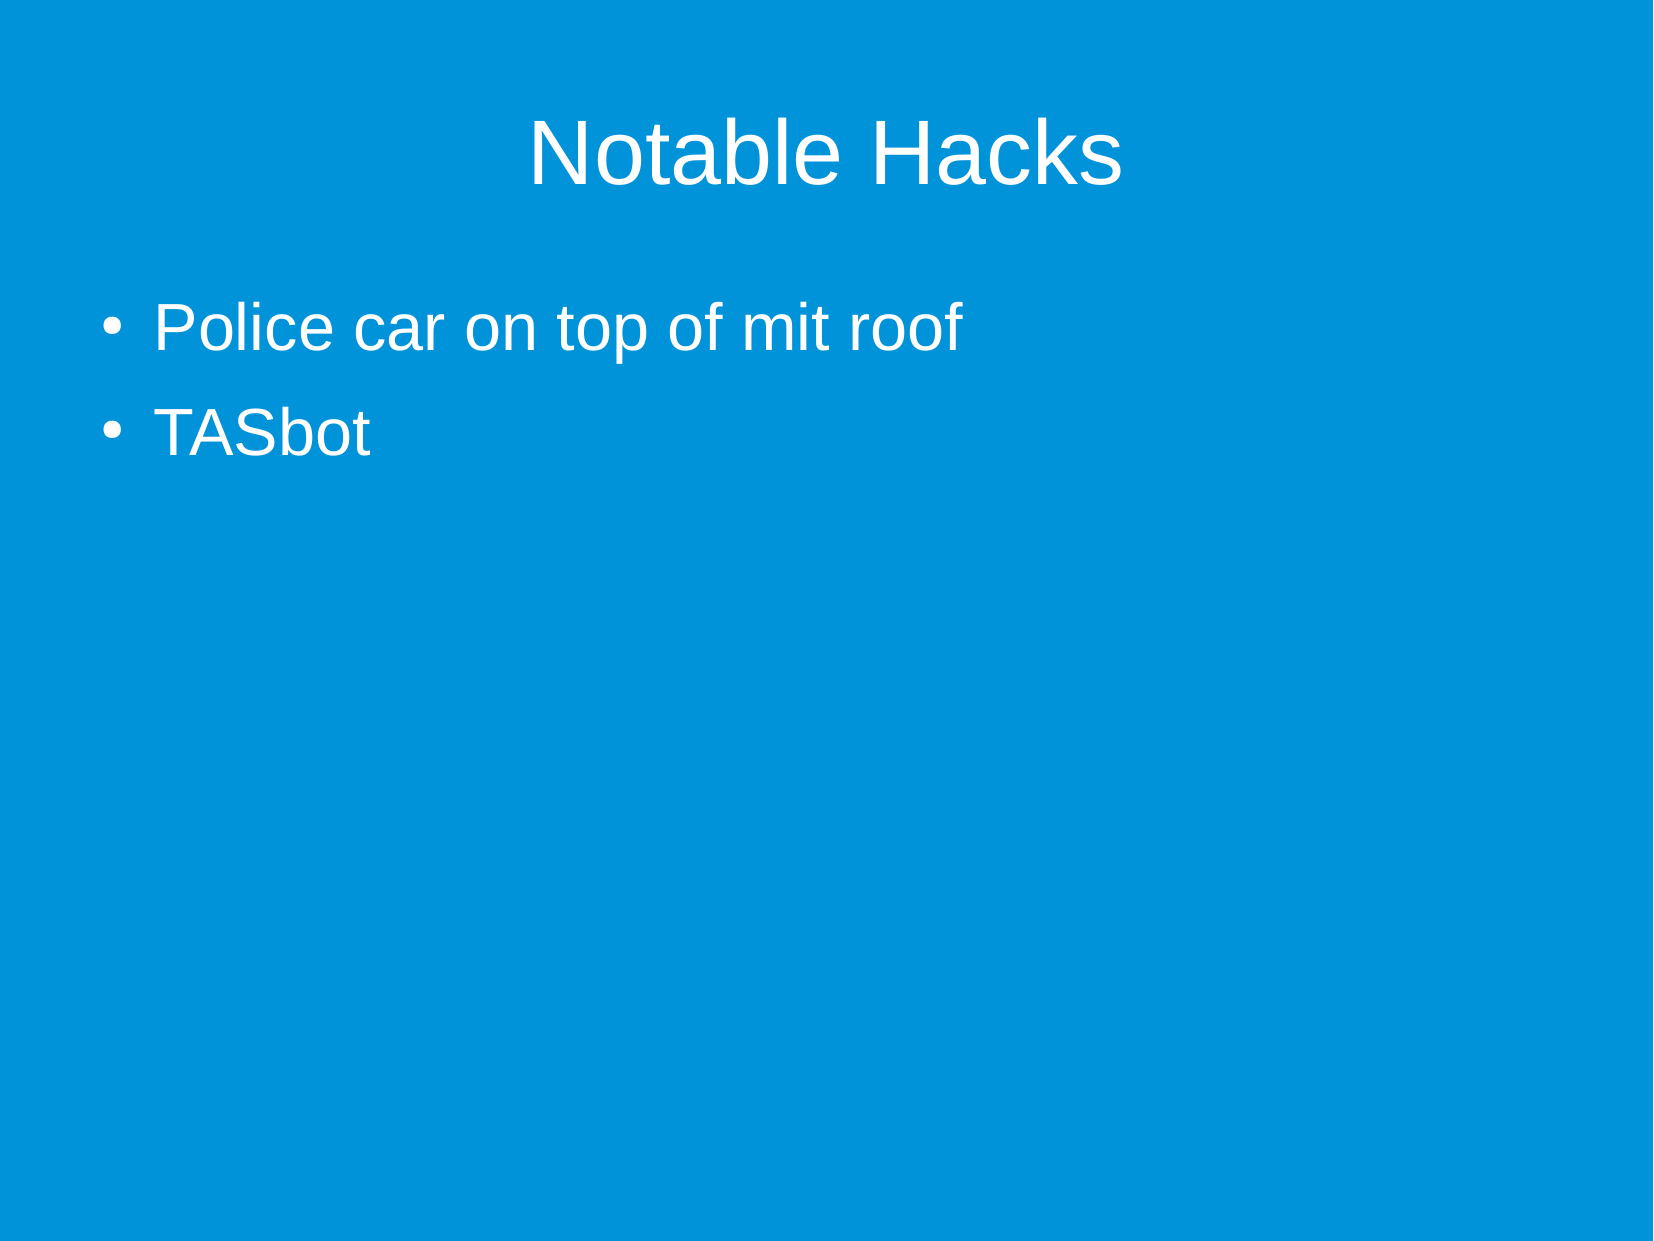

# Notable Hacks
Police car on top of mit roof
TASbot